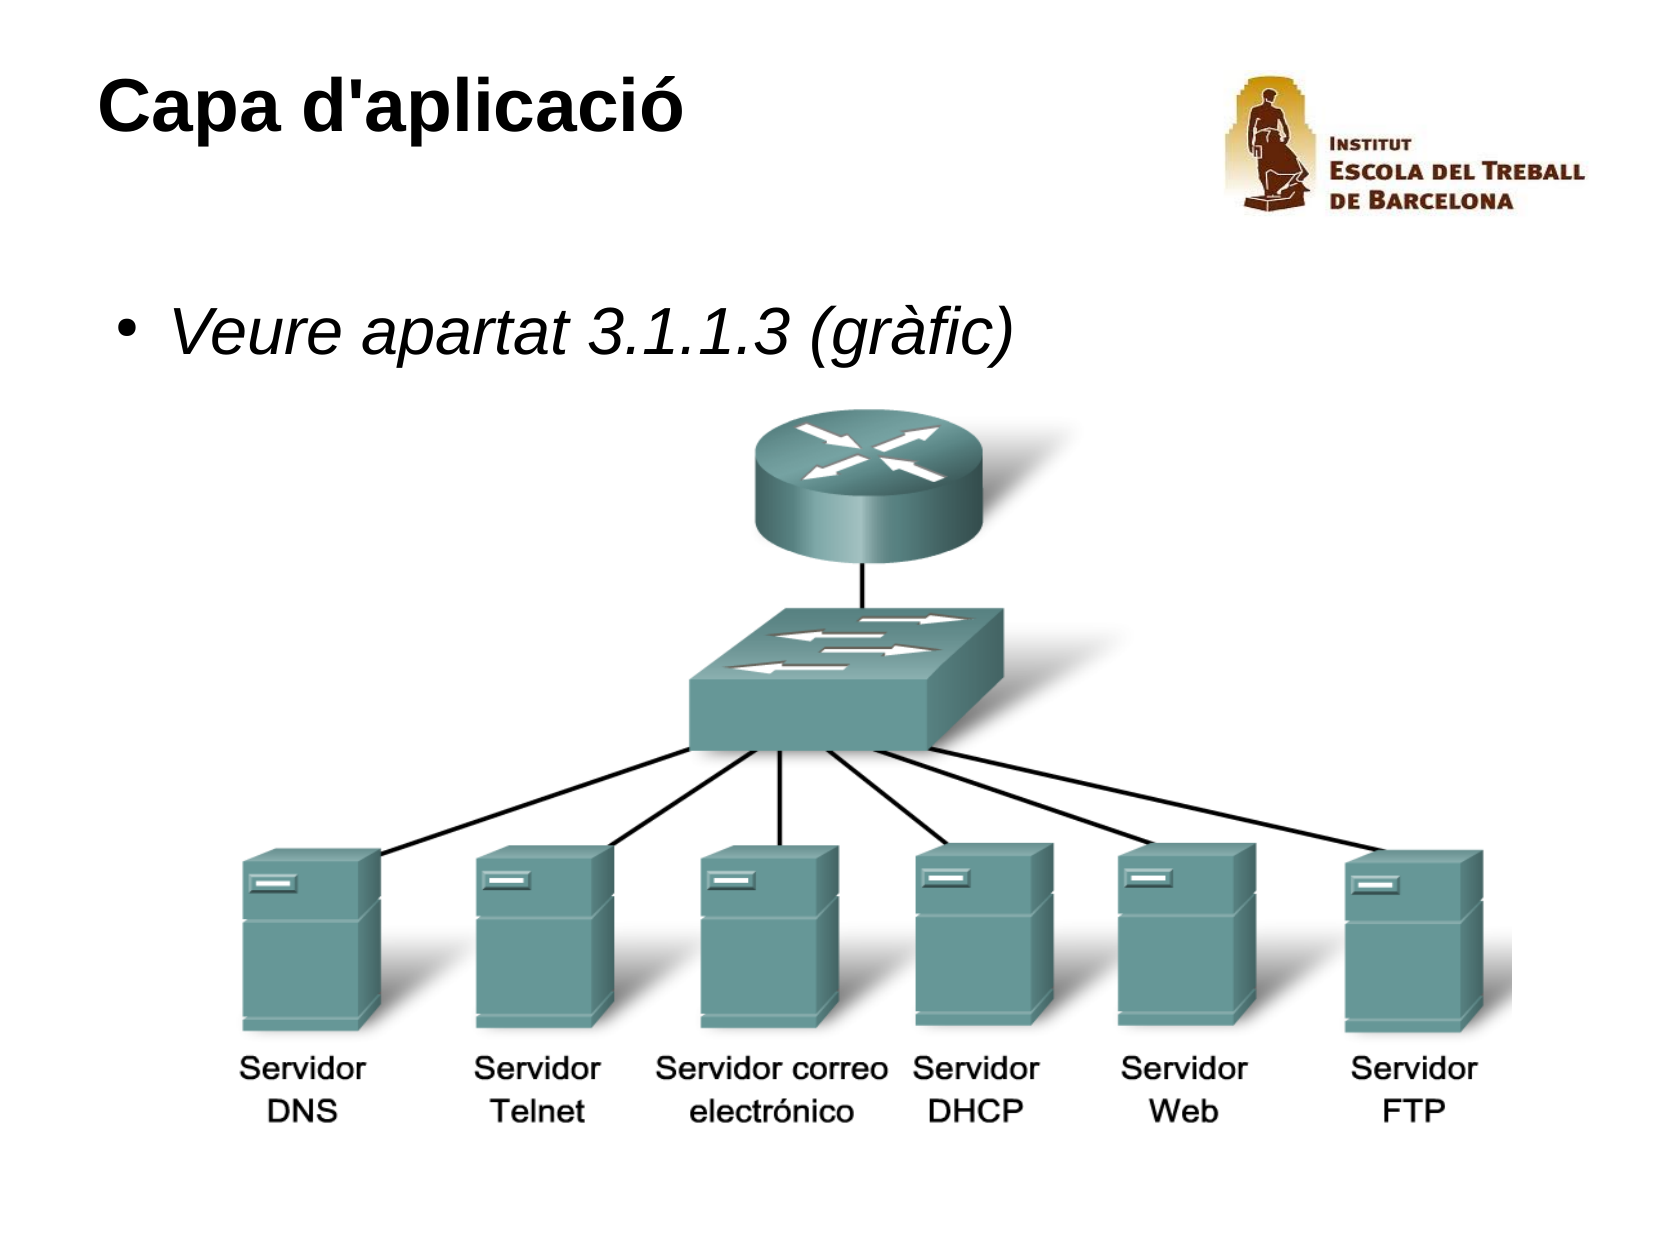

# Capa d'aplicació
Veure apartat 3.1.1.3 (gràfic)